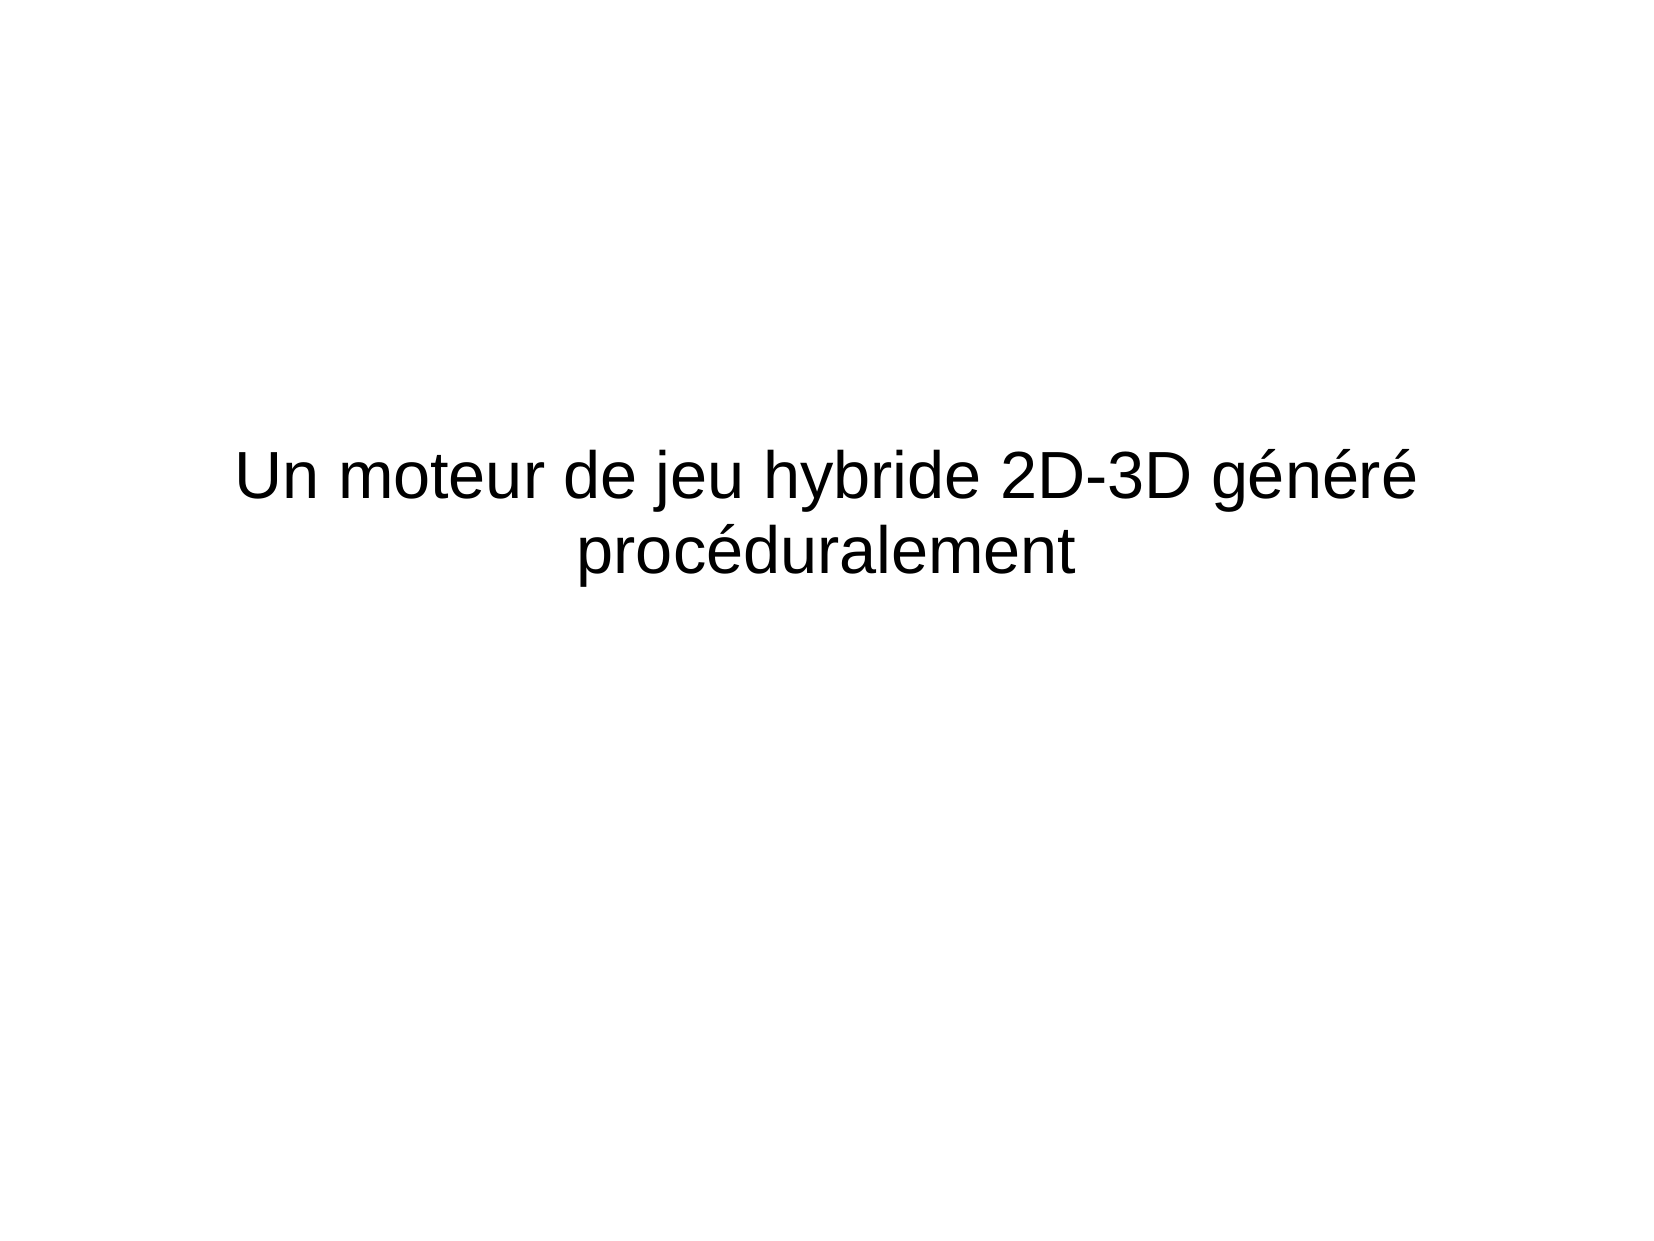

# Un moteur de jeu hybride 2D-3D généré procéduralement